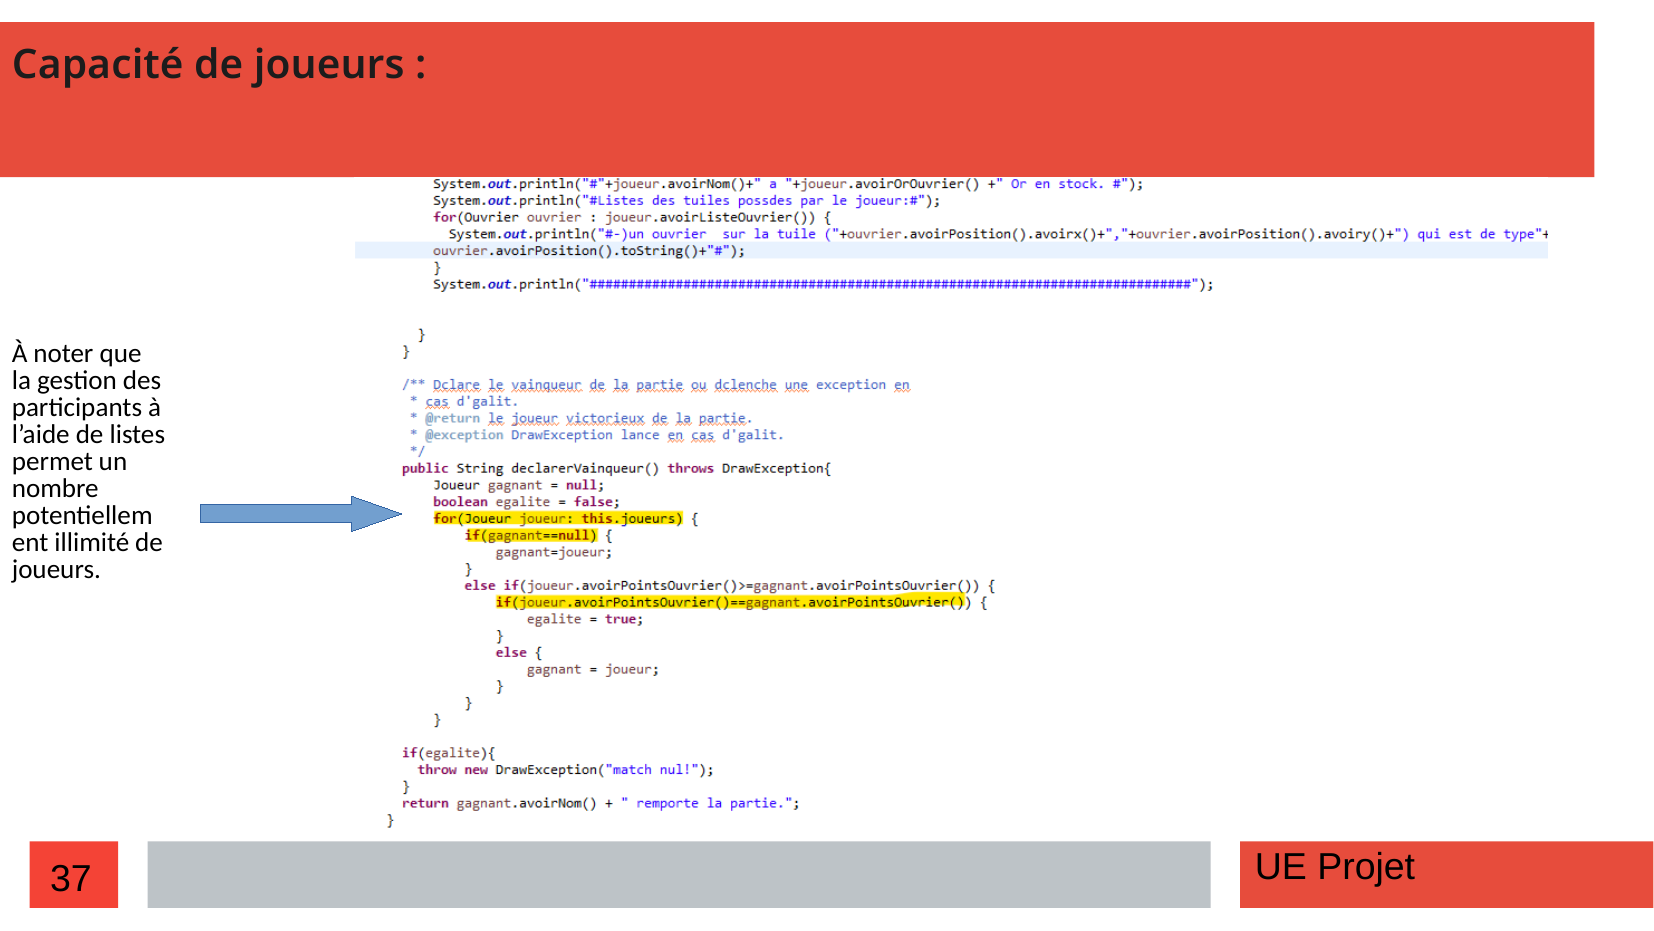

# Capacité de joueurs :
À noter que la gestion des participants à l’aide de listes permet un nombre potentiellement illimité de joueurs.
UE Projet
37